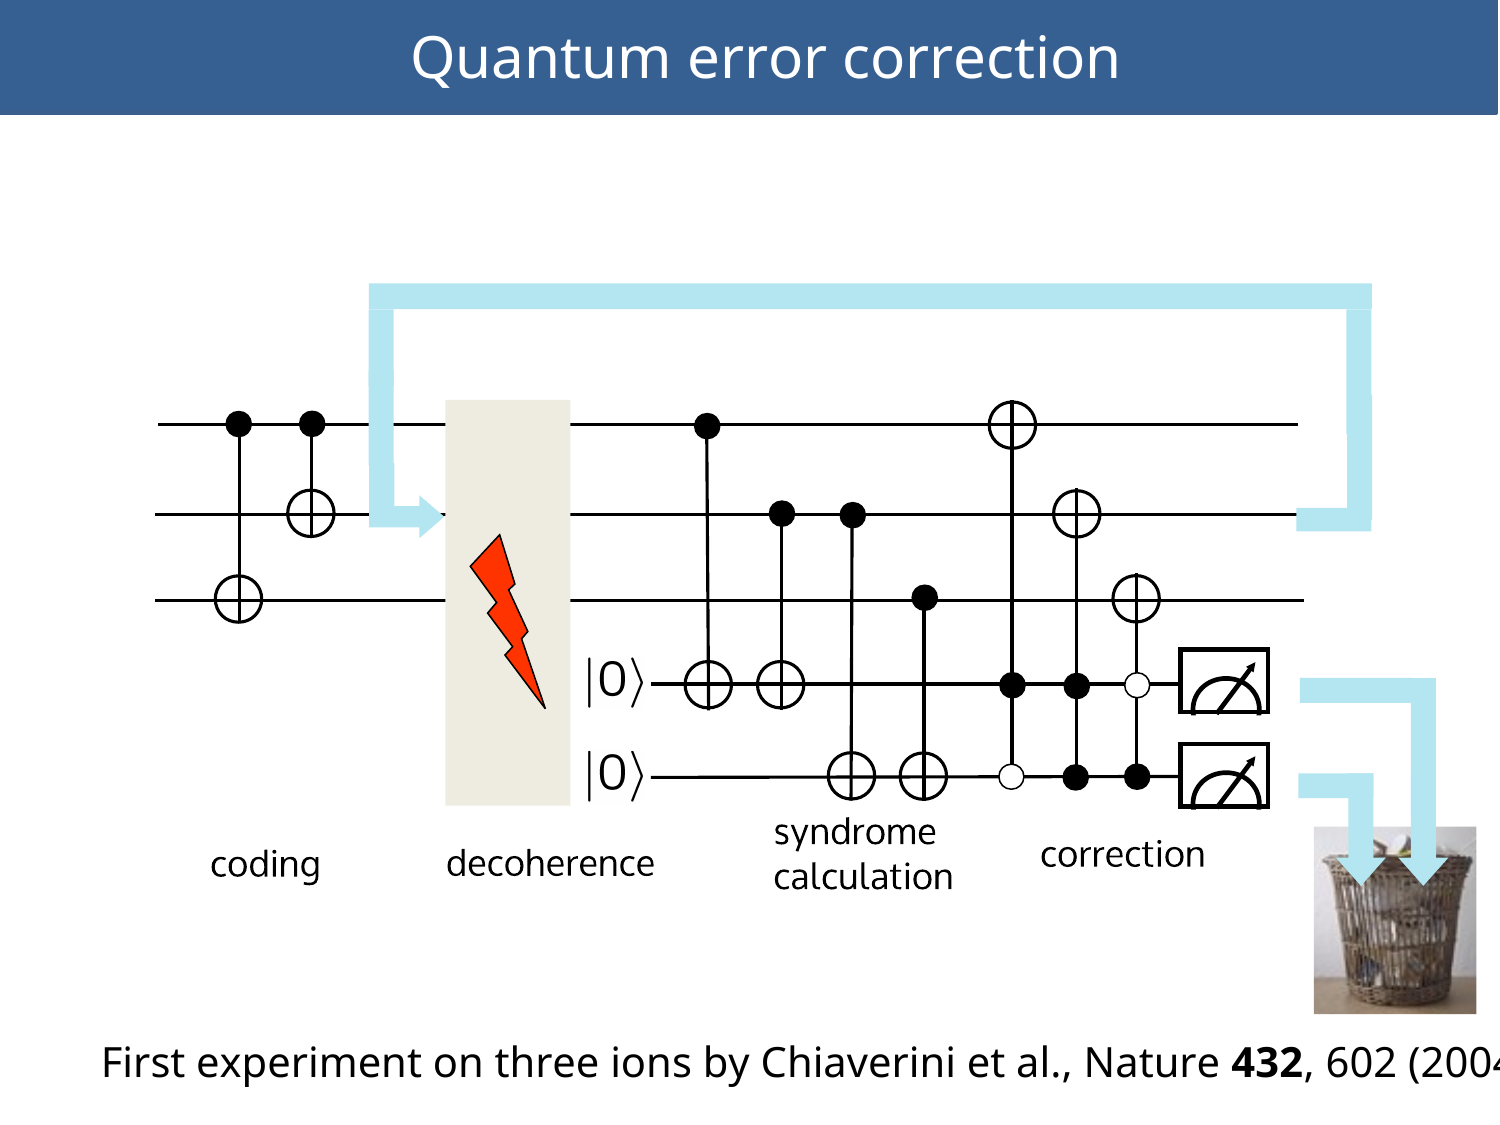

Quantum error correction
First experiment on three ions by Chiaverini et al., Nature 432, 602 (2004).